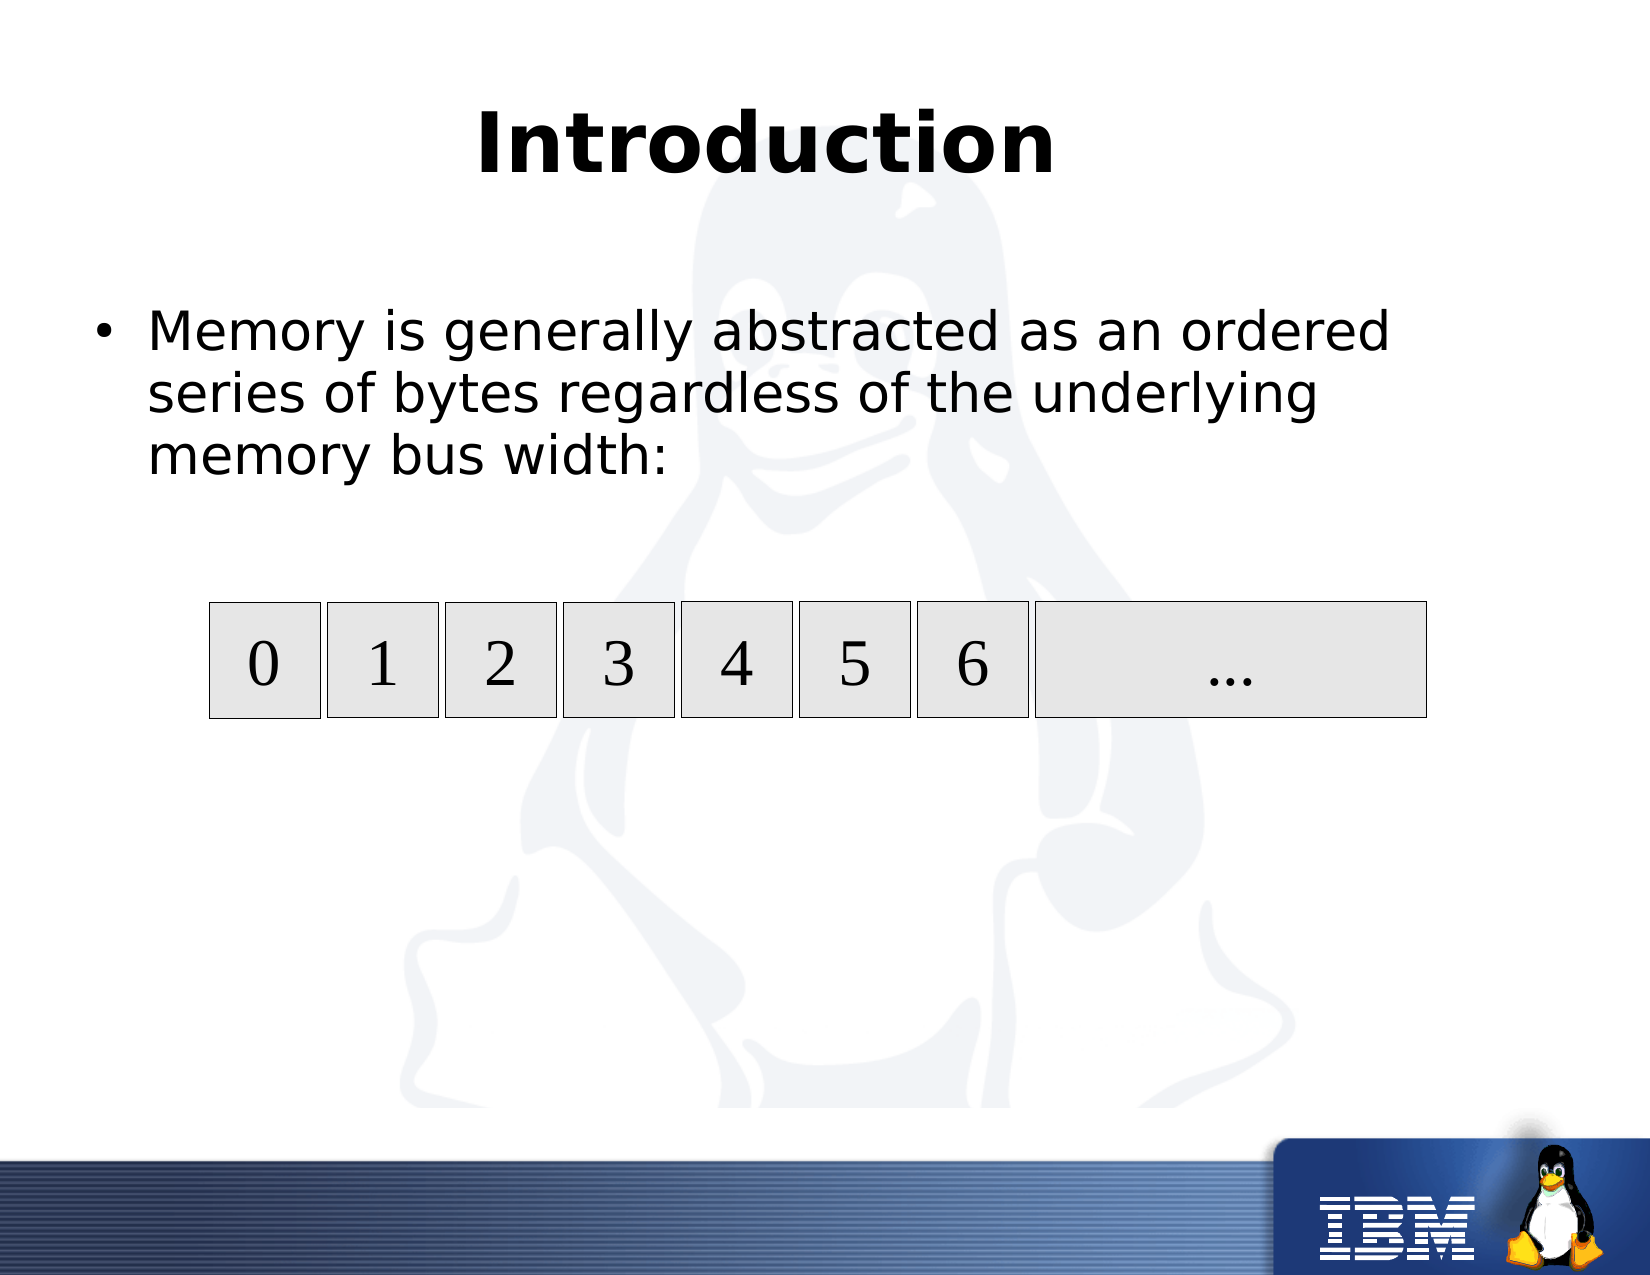

# Introduction
Memory is generally abstracted as an ordered series of bytes regardless of the underlying memory bus width:
...
6
4
5
3
1
2
0